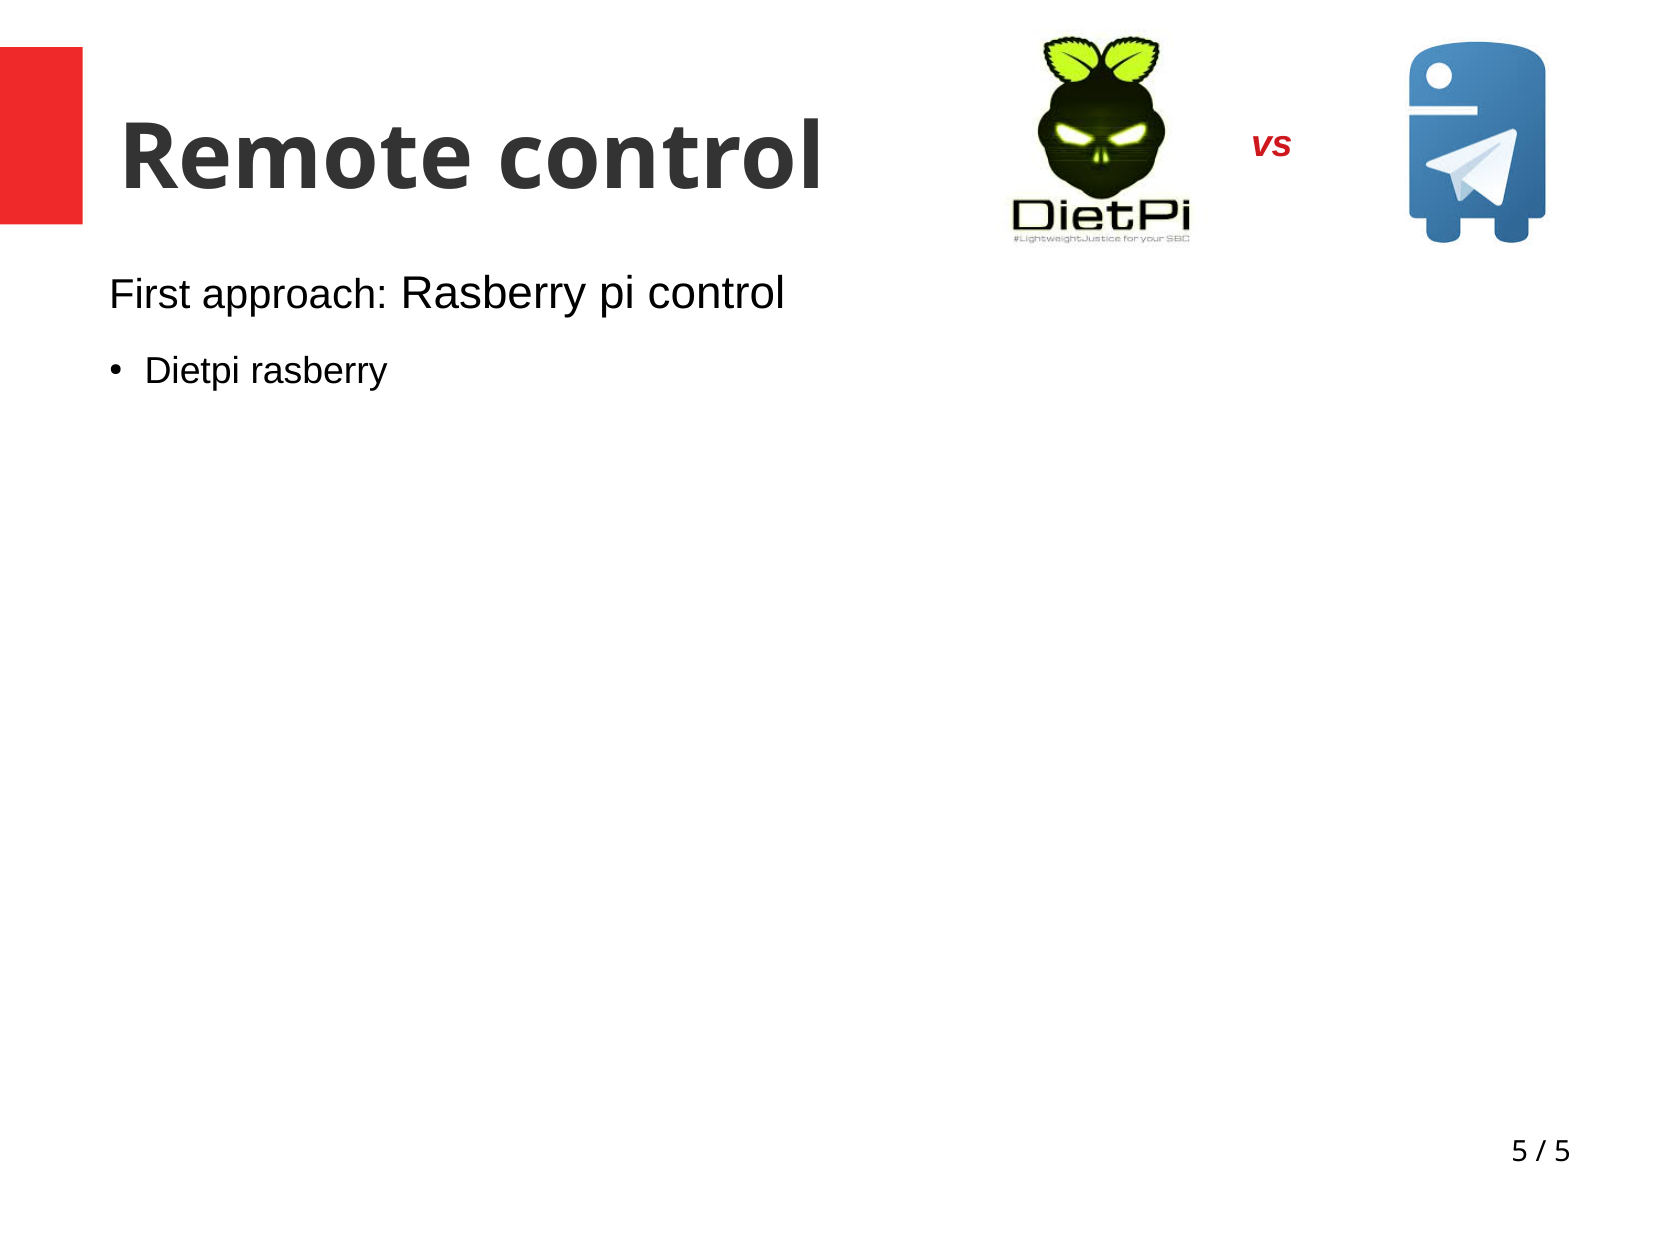

# Remote control
vs
First approach: Rasberry pi control
Dietpi rasberry
5